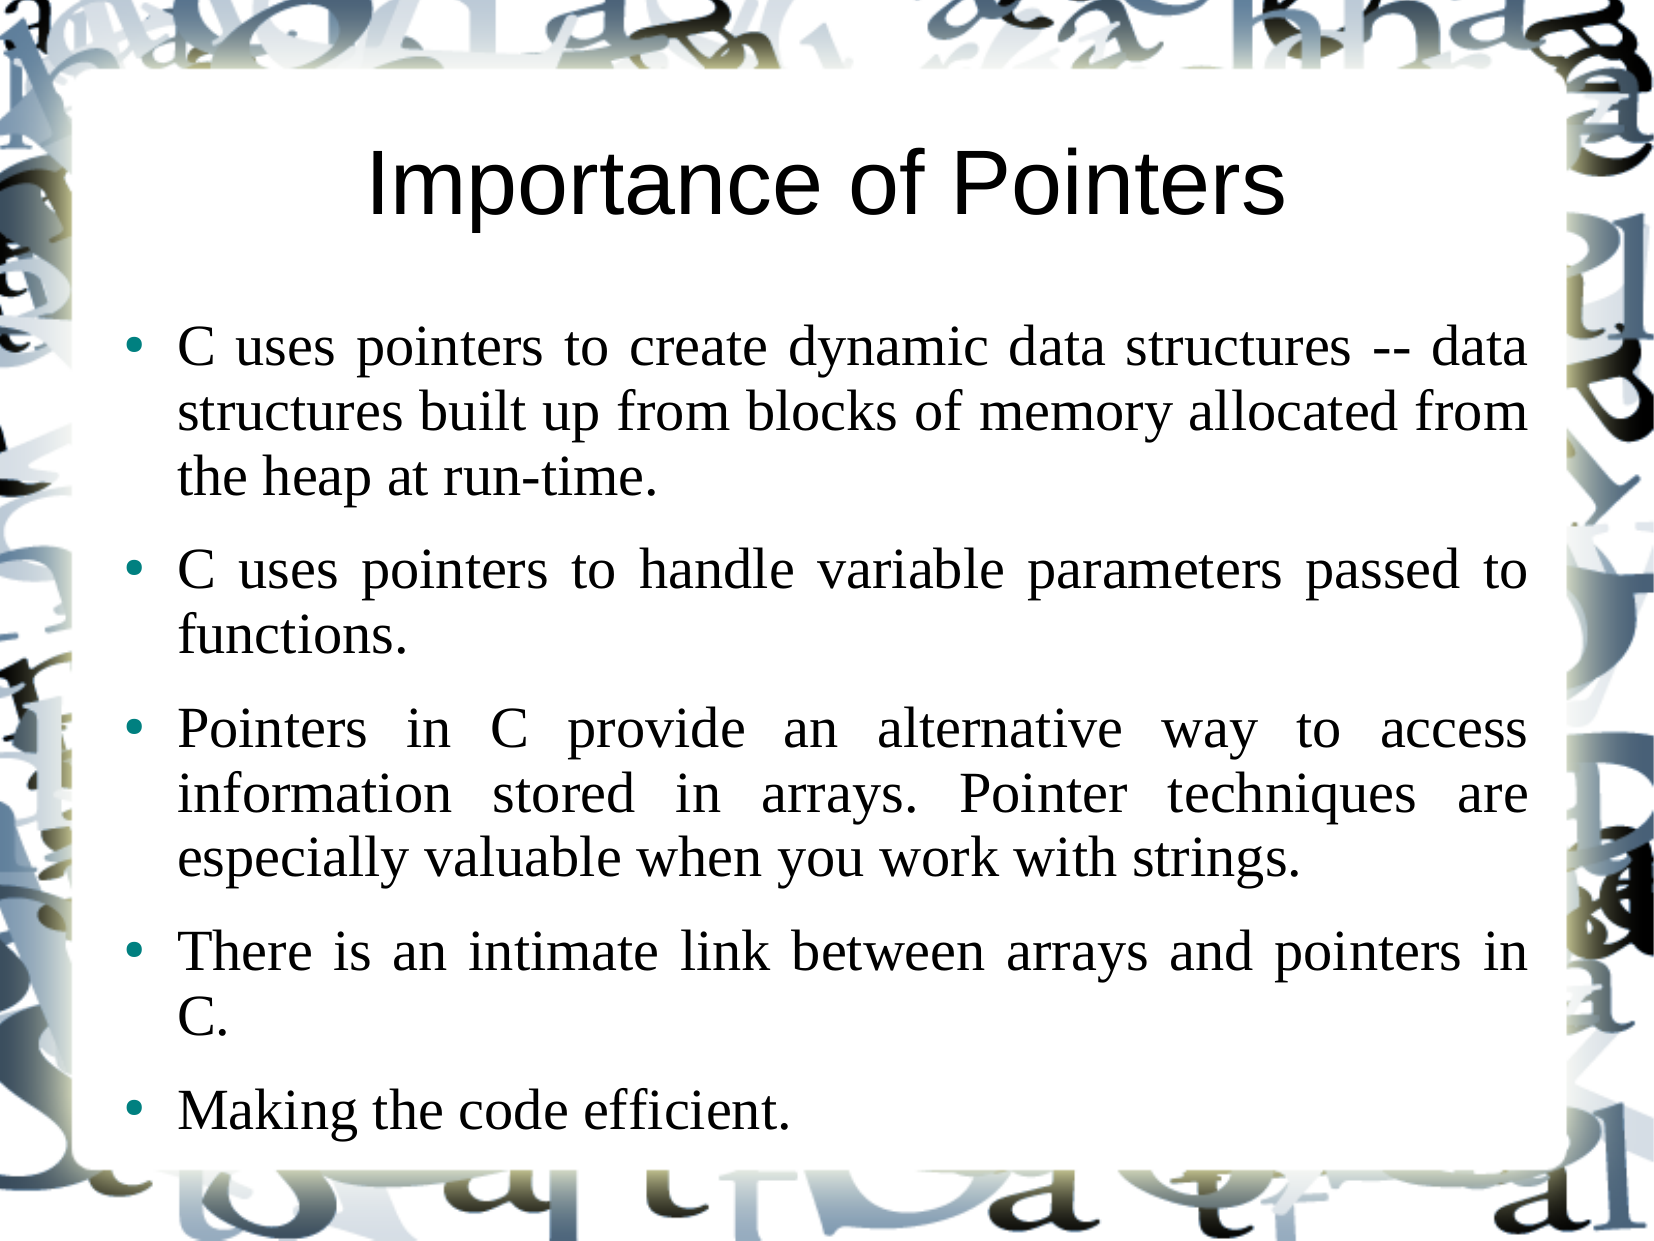

# Importance of Pointers
C uses pointers to create dynamic data structures -- data structures built up from blocks of memory allocated from the heap at run-time.
C uses pointers to handle variable parameters passed to functions.
Pointers in C provide an alternative way to access information stored in arrays. Pointer techniques are especially valuable when you work with strings.
There is an intimate link between arrays and pointers in C.
Making the code efficient.